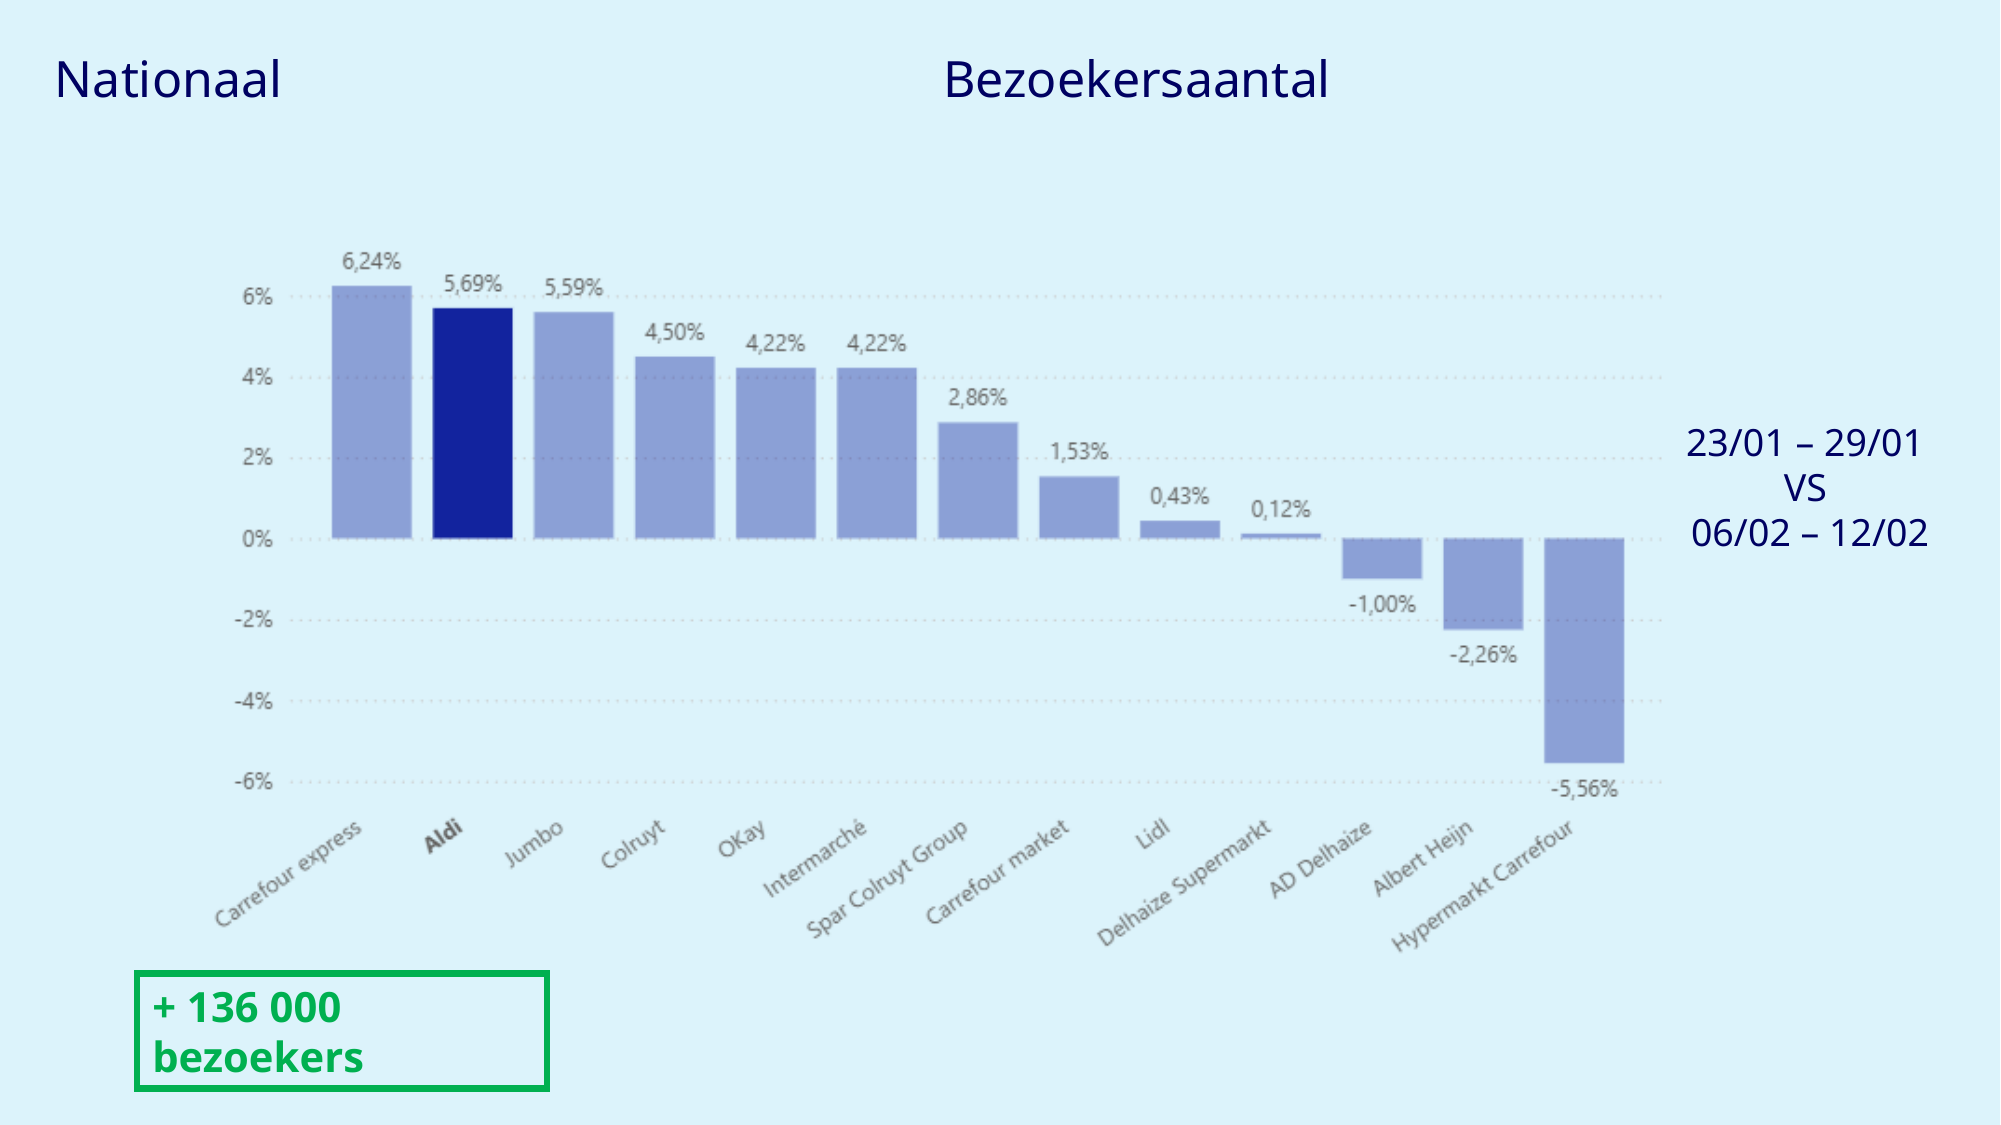

Nationaal
Bezoekersaantal
23/01 – 29/01
VS
06/02 – 12/02
+ 136 000 bezoekers